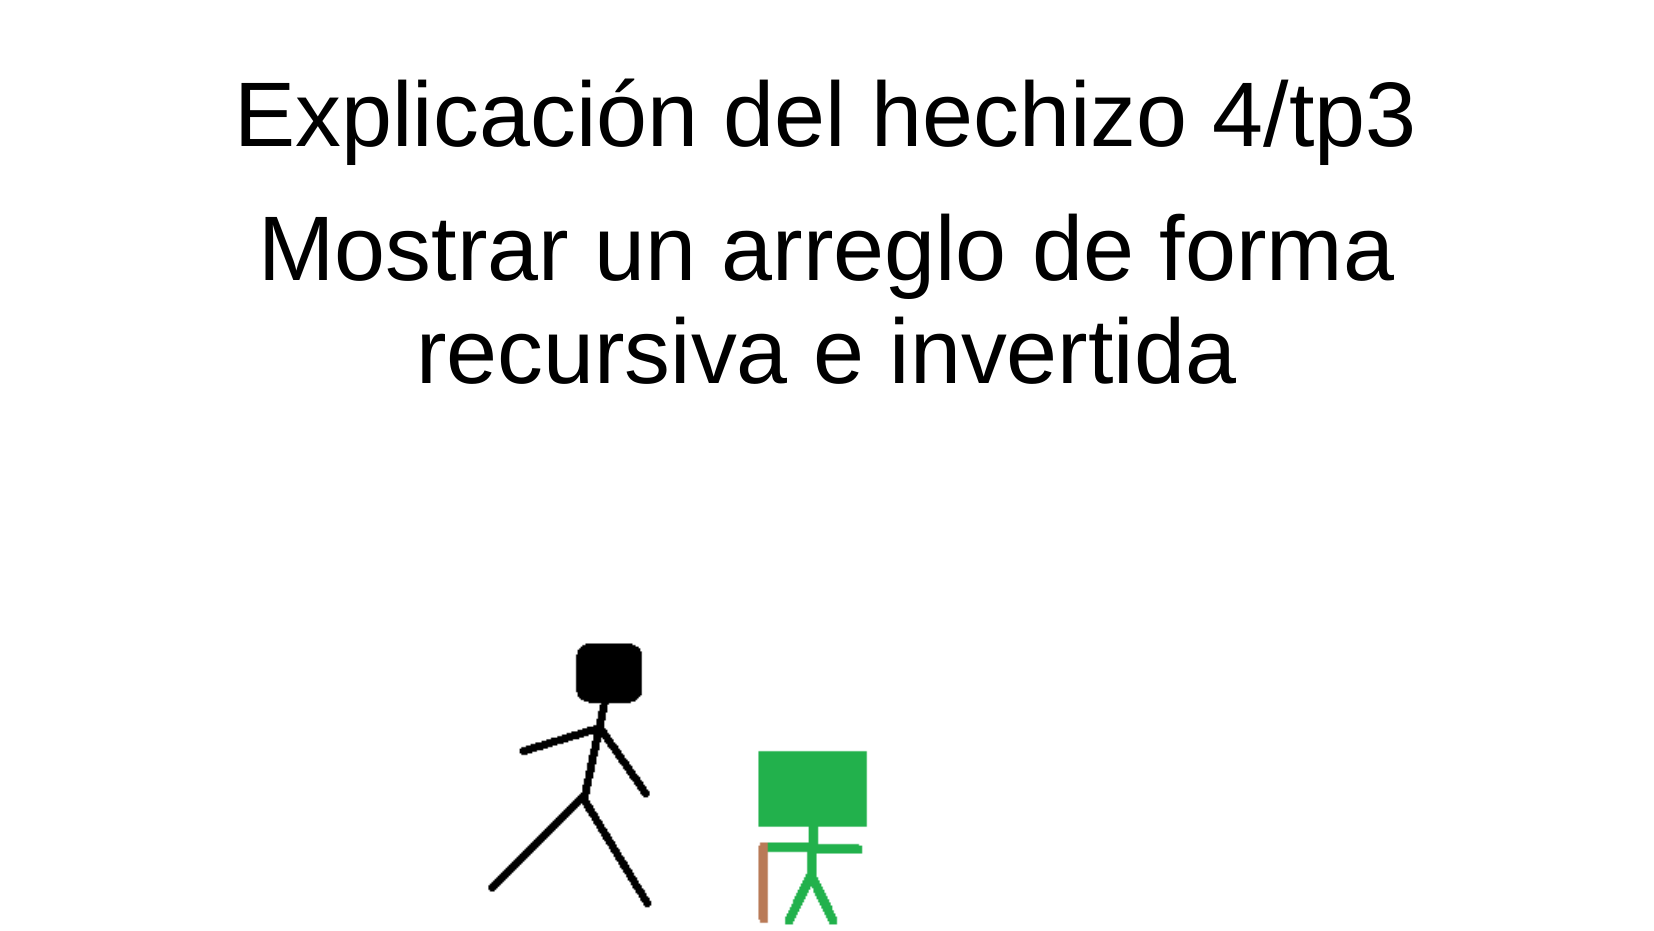

# Explicación del hechizo 4/tp3
Mostrar un arreglo de forma recursiva e invertida